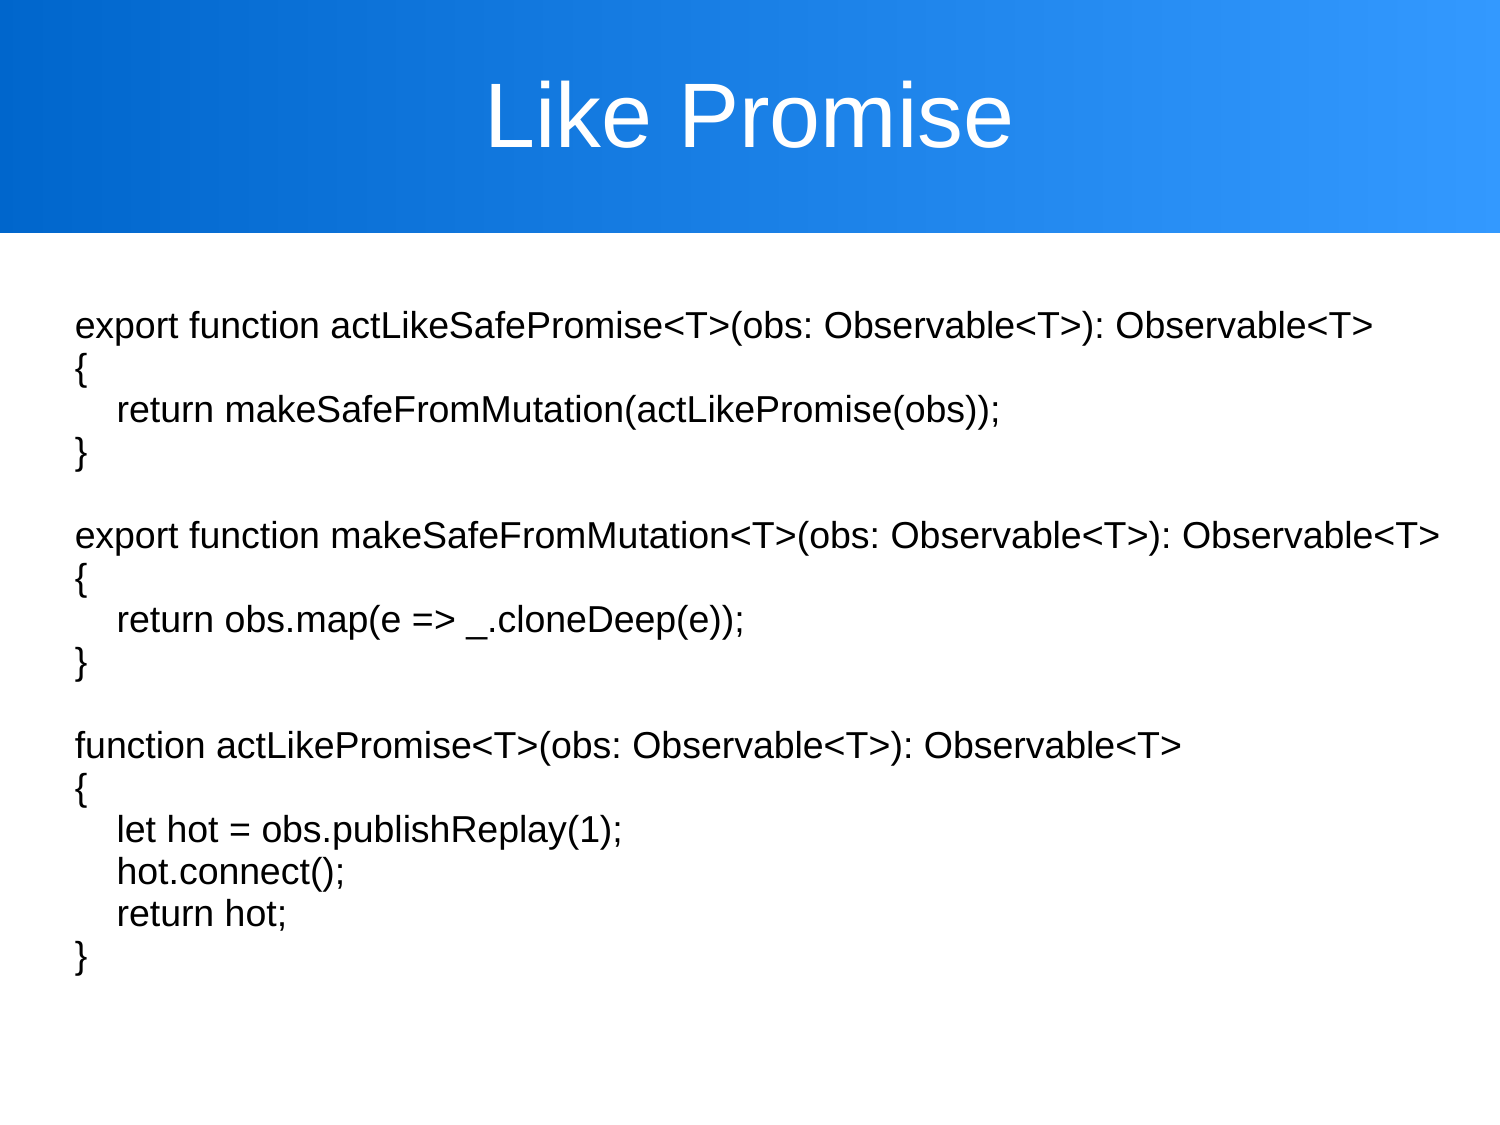

# Like Promise
export function actLikeSafePromise<T>(obs: Observable<T>): Observable<T>
{
 return makeSafeFromMutation(actLikePromise(obs));
}
export function makeSafeFromMutation<T>(obs: Observable<T>): Observable<T>
{
 return obs.map(e => _.cloneDeep(e));
}
function actLikePromise<T>(obs: Observable<T>): Observable<T>
{
 let hot = obs.publishReplay(1);
 hot.connect();
 return hot;
}